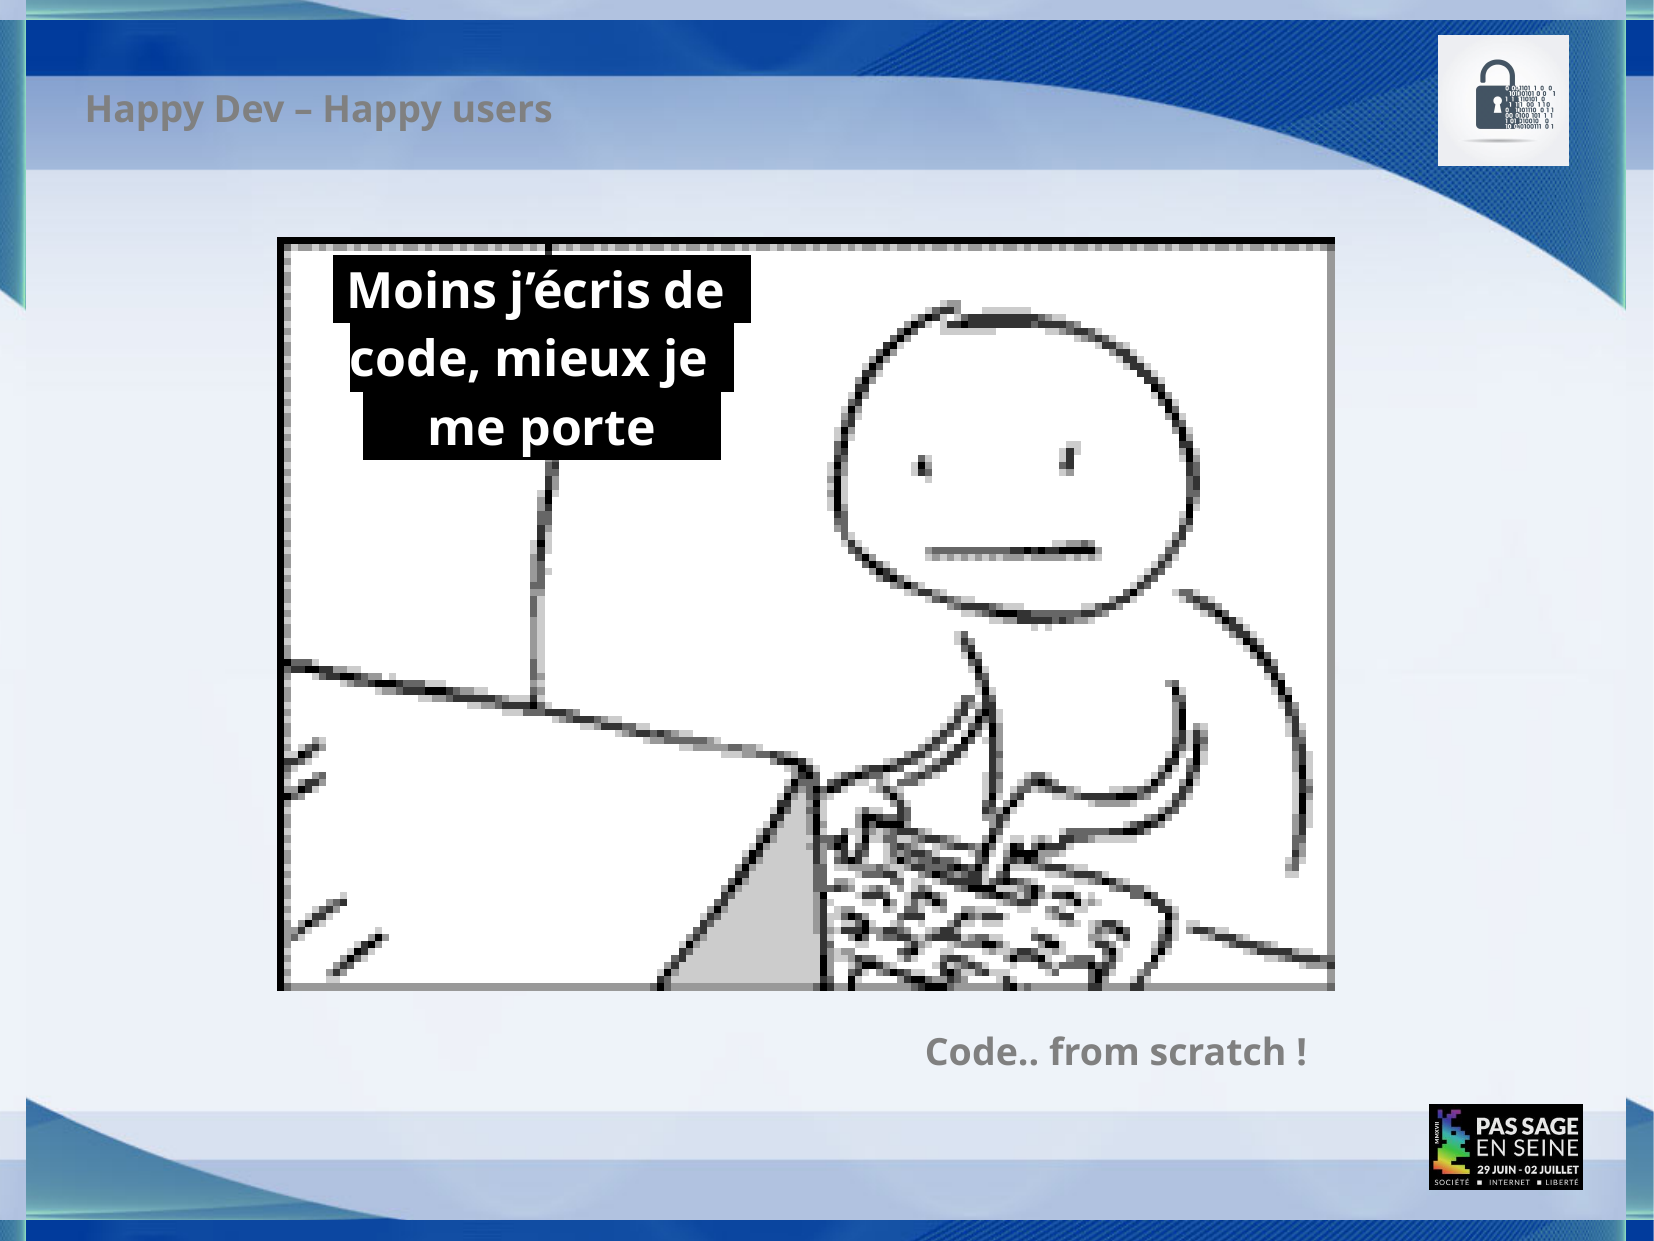

# Happy Dev – Happy users
 Moins j’écris de code, mieux je
 me porte
Code.. from scratch !